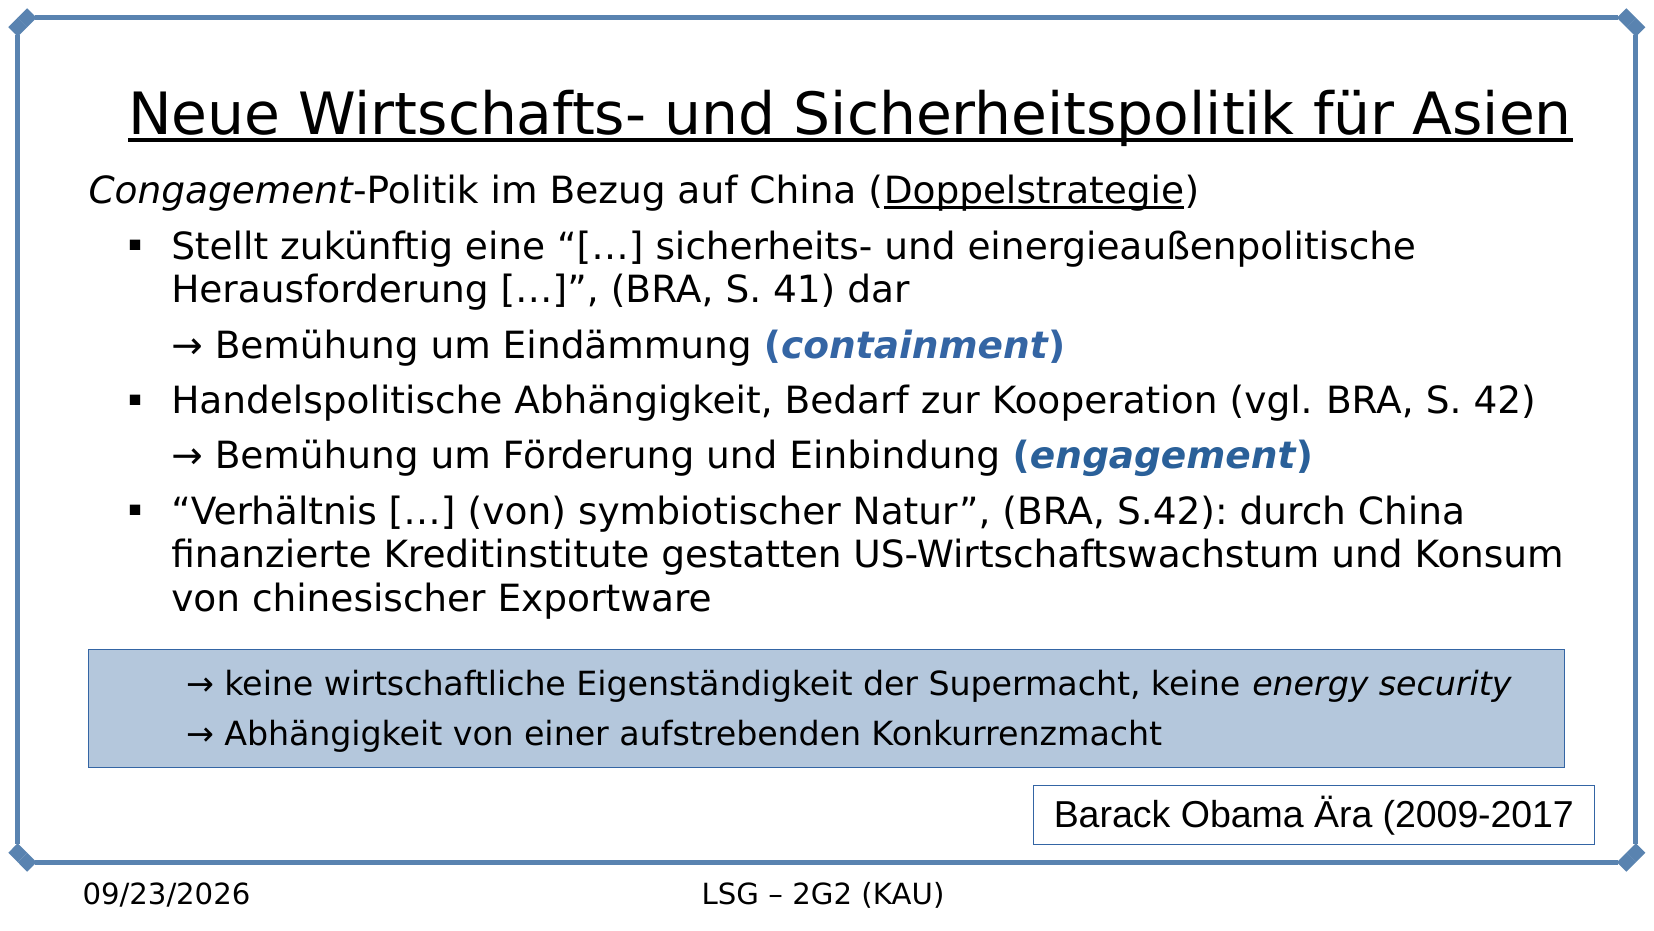

# Neue Wirtschafts- und Sicherheitspolitik für Asien
Congagement-Politik im Bezug auf China (Doppelstrategie)
Stellt zukünftig eine “[…] sicherheits- und einergieaußenpolitische Herausforderung […]”, (BRA, S. 41) dar
→ Bemühung um Eindämmung (containment)
Handelspolitische Abhängigkeit, Bedarf zur Kooperation (vgl. BRA, S. 42)
→ Bemühung um Förderung und Einbindung (engagement)
“Verhältnis […] (von) symbiotischer Natur”, (BRA, S.42): durch China finanzierte Kreditinstitute gestatten US-Wirtschaftswachstum und Konsum von chinesischer Exportware
→ keine wirtschaftliche Eigenständigkeit der Supermacht, keine energy security
→ Abhängigkeit von einer aufstrebenden Konkurrenzmacht
Barack Obama Ära (2009-2017